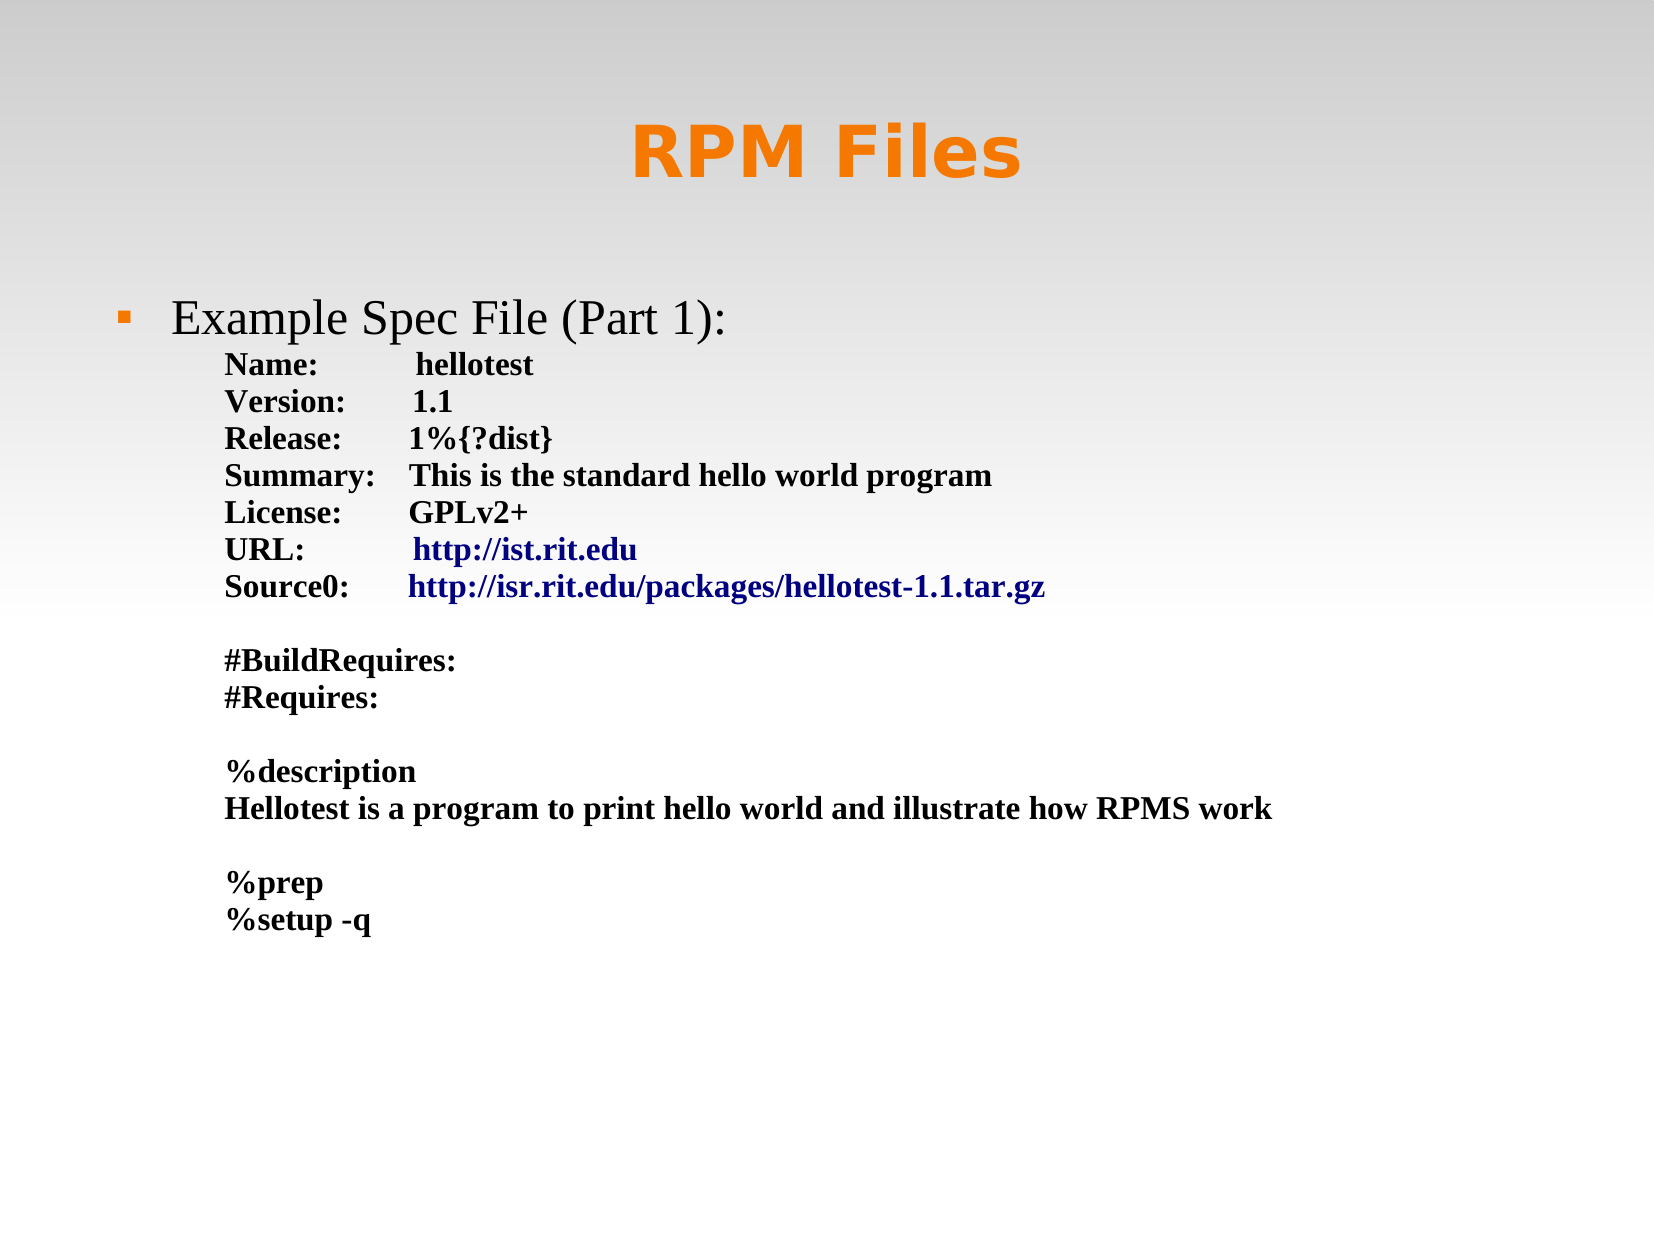

# RPM Files
Example Spec File (Part 1):
Name: 	 hellotest
Version: 1.1
Release: 1%{?dist}
Summary: This is the standard hello world program
License: GPLv2+
URL: http://ist.rit.edu
Source0: http://isr.rit.edu/packages/hellotest-1.1.tar.gz
#BuildRequires:
#Requires:
%description
Hellotest is a program to print hello world and illustrate how RPMS work
%prep
%setup -q